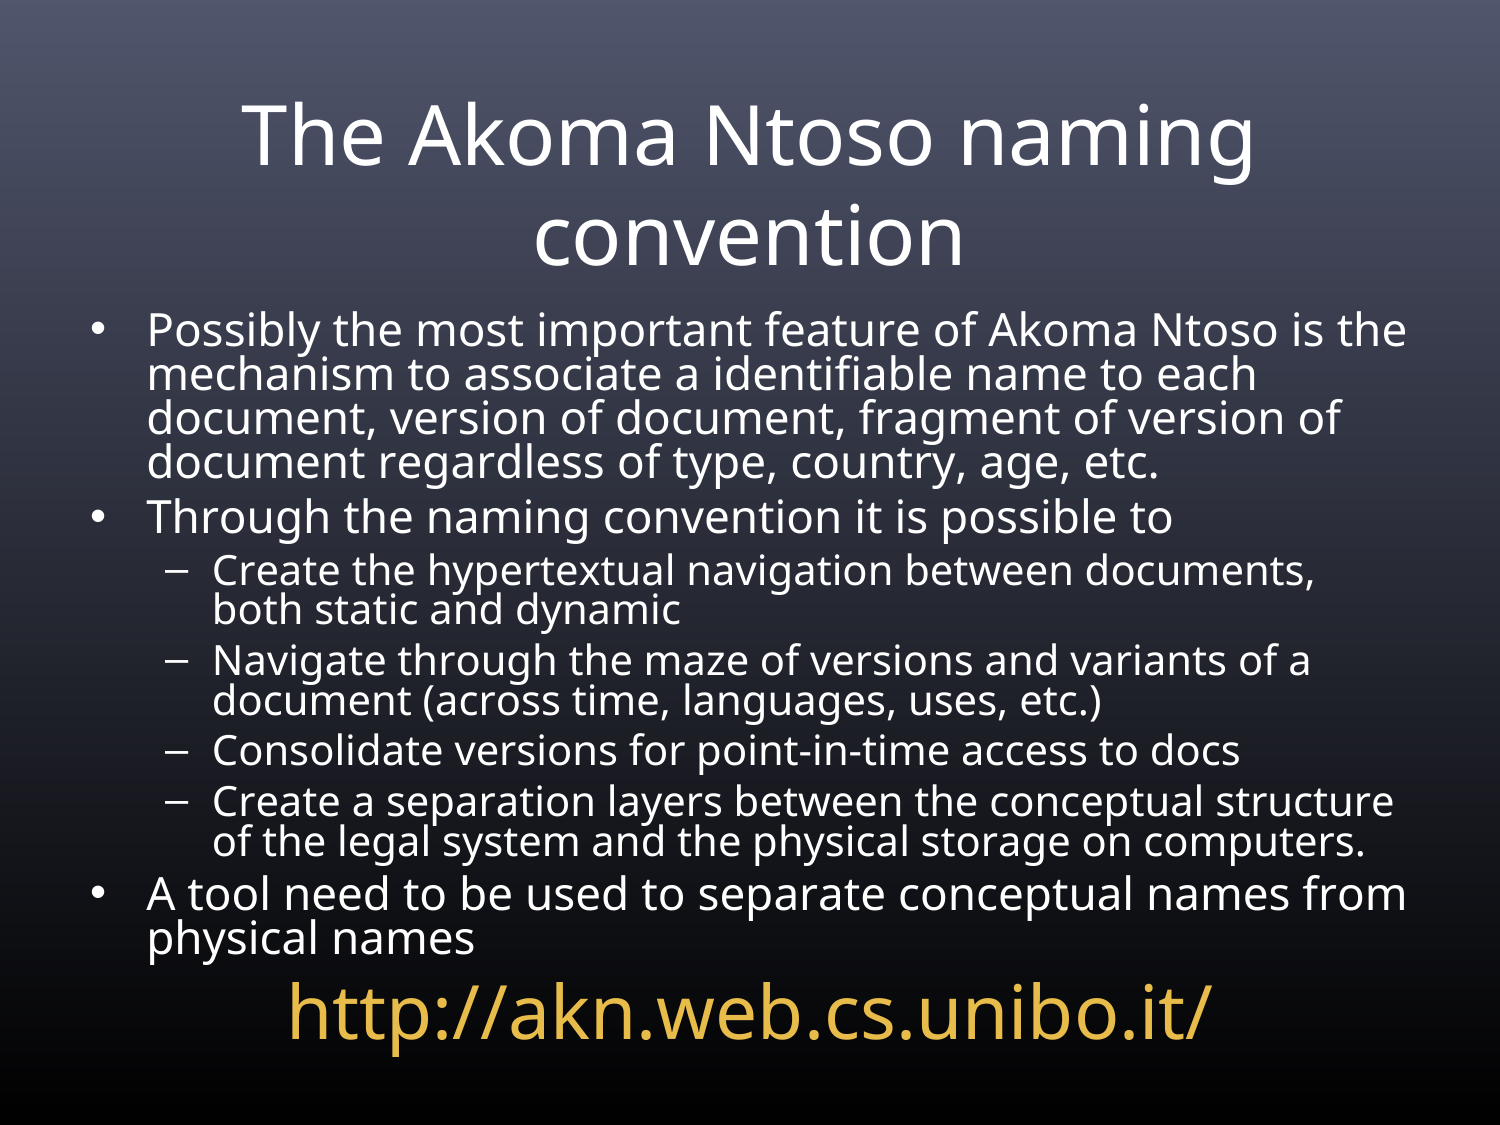

# The Akoma Ntoso naming convention
Possibly the most important feature of Akoma Ntoso is the mechanism to associate a identifiable name to each document, version of document, fragment of version of document regardless of type, country, age, etc.
Through the naming convention it is possible to
Create the hypertextual navigation between documents, both static and dynamic
Navigate through the maze of versions and variants of a document (across time, languages, uses, etc.)
Consolidate versions for point-in-time access to docs
Create a separation layers between the conceptual structure of the legal system and the physical storage on computers.
A tool need to be used to separate conceptual names from physical names
http://akn.web.cs.unibo.it/